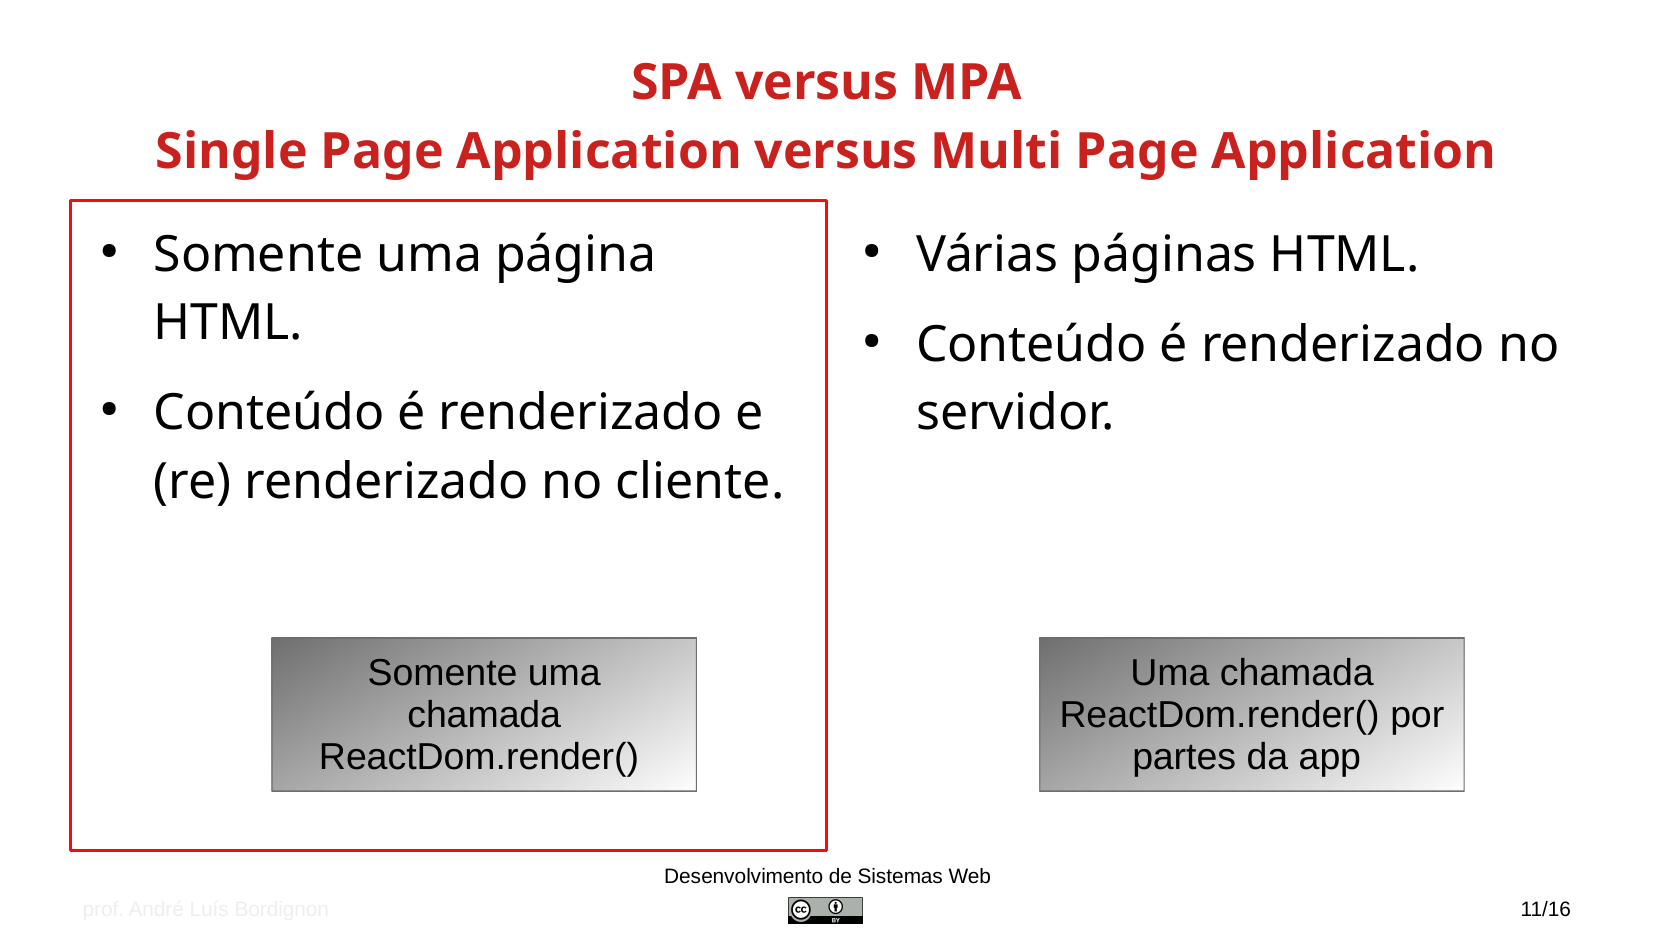

# SPA versus MPA Single Page Application versus Multi Page Application
Somente uma página HTML.
Conteúdo é renderizado e (re) renderizado no cliente.
Várias páginas HTML.
Conteúdo é renderizado no servidor.
Somente uma chamada ReactDom.render()
Uma chamada ReactDom.render() por partes da app
Desenvolvimento de Sistemas Web
prof. André Luís Bordignon
11